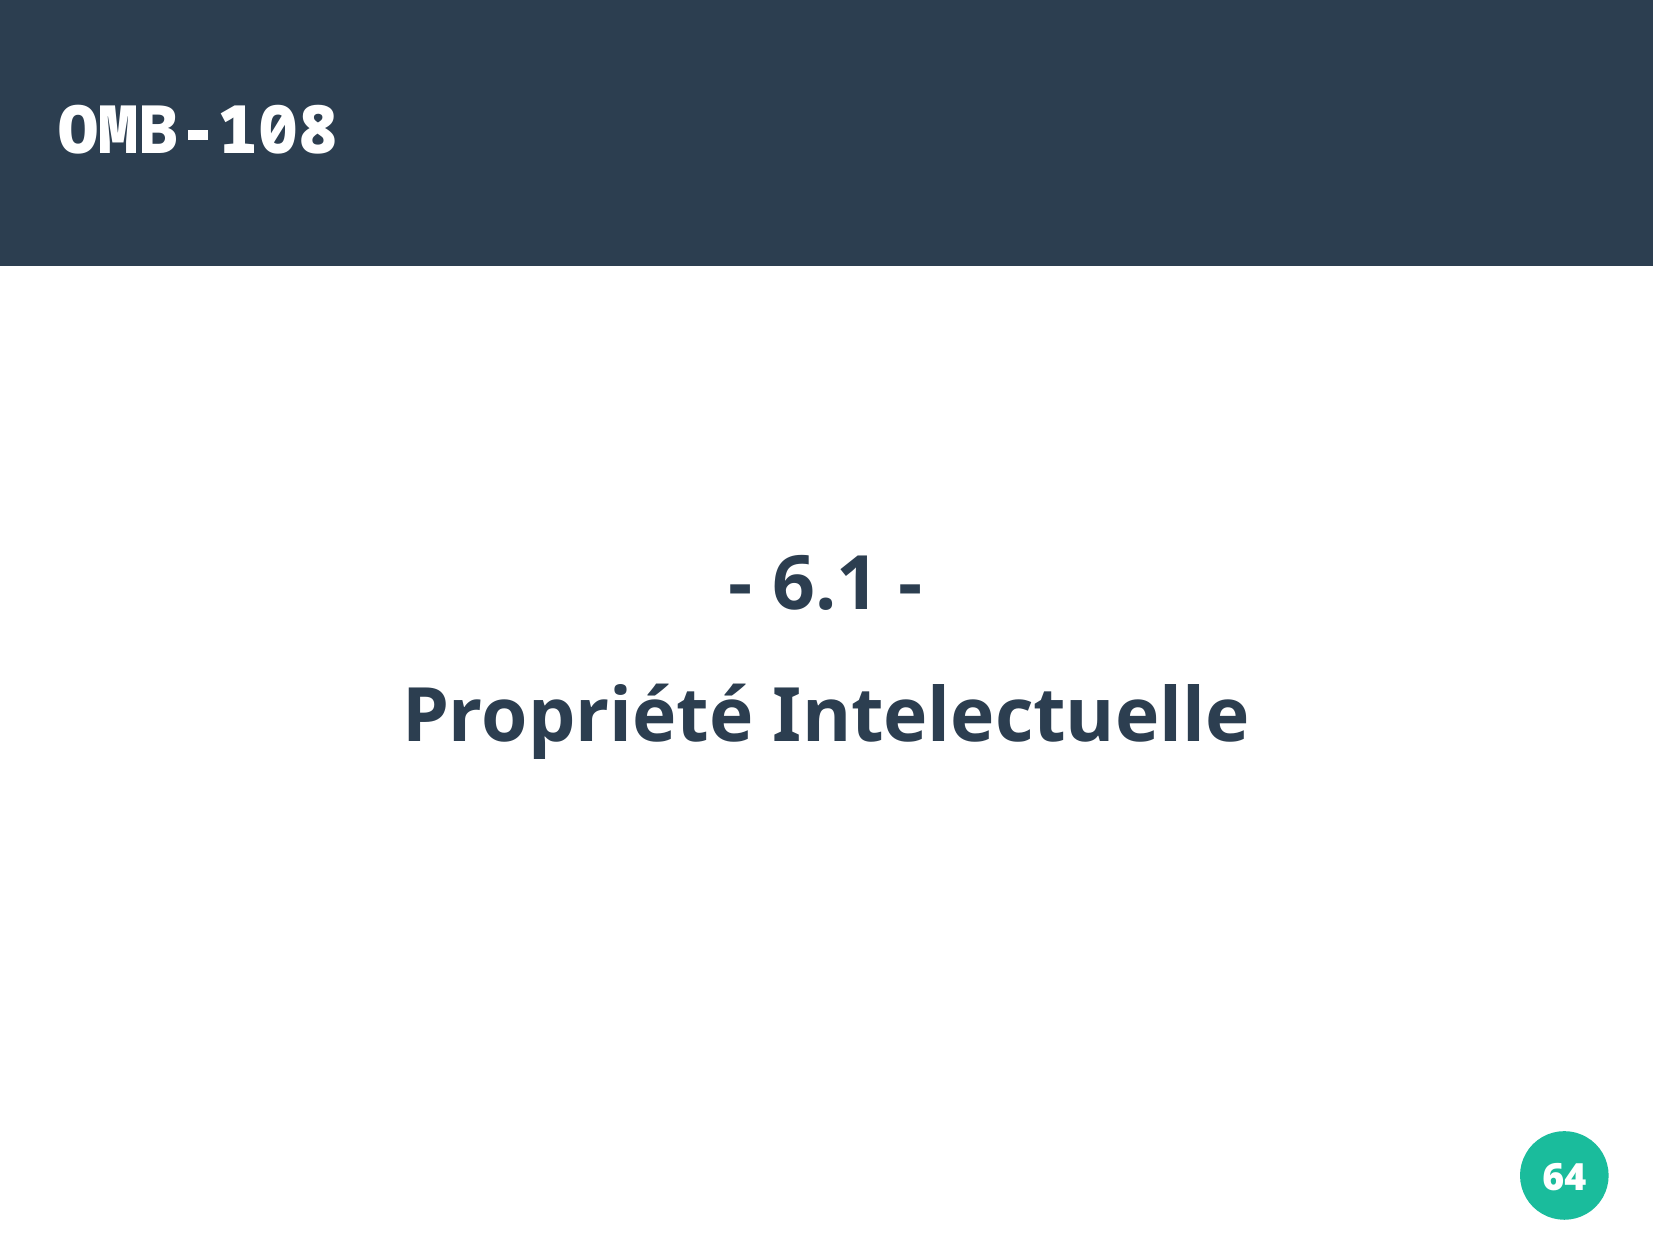

# OMB-108
- 6.1 -
Propriété Intelectuelle
64